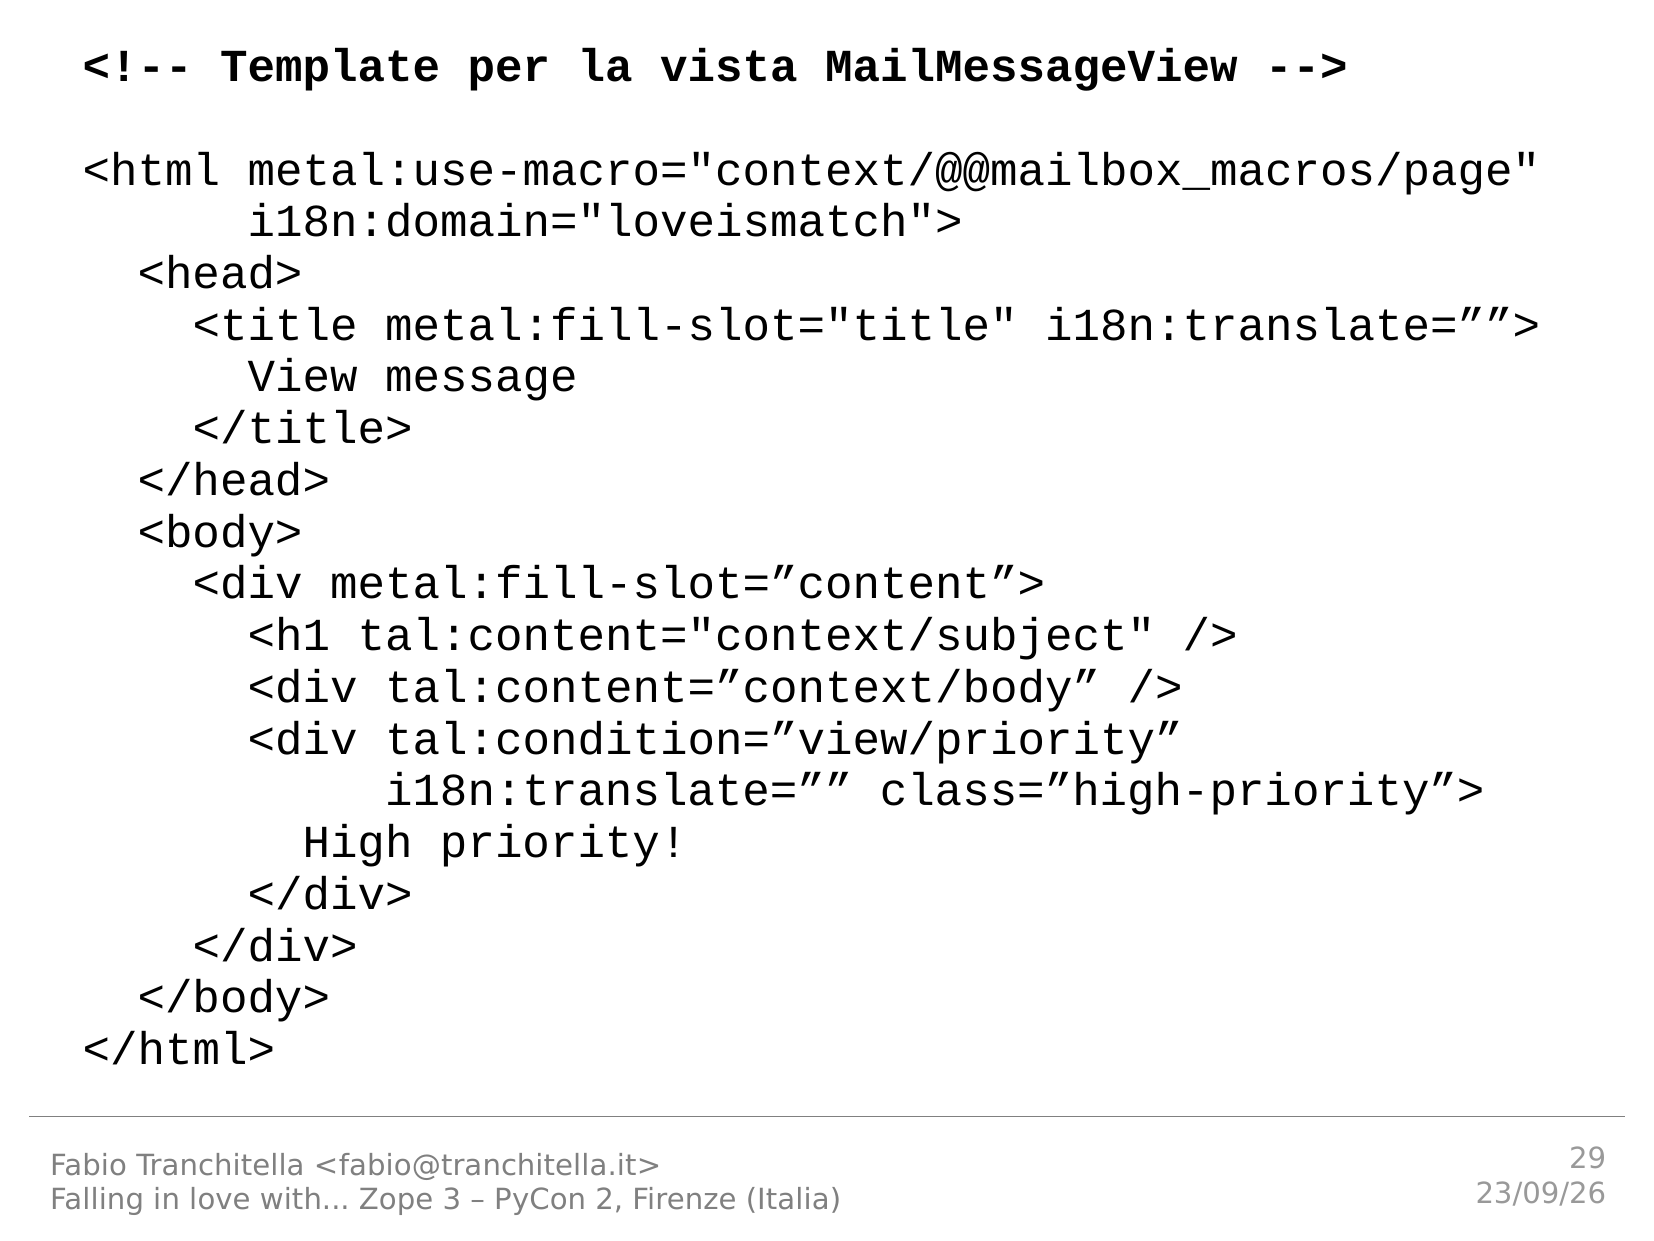

# <!-- Template per la vista MailMessageView -->
<html metal:use-macro="context/@@mailbox_macros/page"
 i18n:domain="loveismatch">
 <head>
 <title metal:fill-slot="title" i18n:translate=””>
 View message
 </title>
 </head>
 <body>
 <div metal:fill-slot=”content”>
 <h1 tal:content="context/subject" />
 <div tal:content=”context/body” />
 <div tal:condition=”view/priority”
 i18n:translate=”” class=”high-priority”>
 High priority!
 </div>
 </div>
 </body>
</html>
29